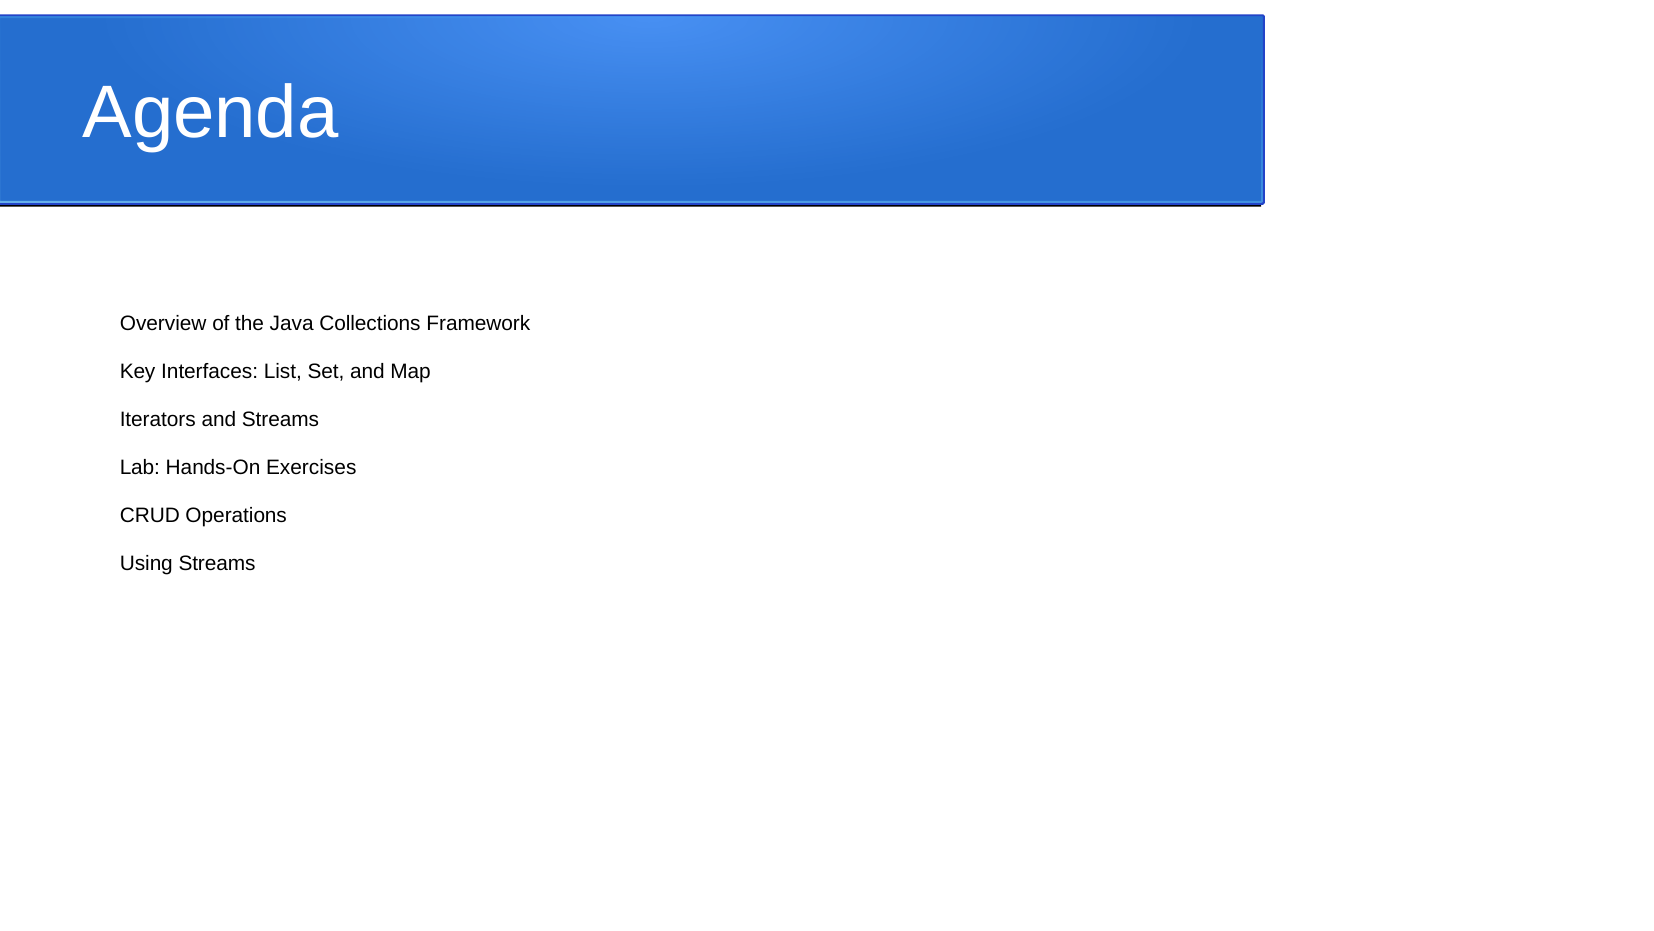

# Agenda
Overview of the Java Collections Framework
Key Interfaces: List, Set, and Map
Iterators and Streams
Lab: Hands-On Exercises
CRUD Operations
Using Streams